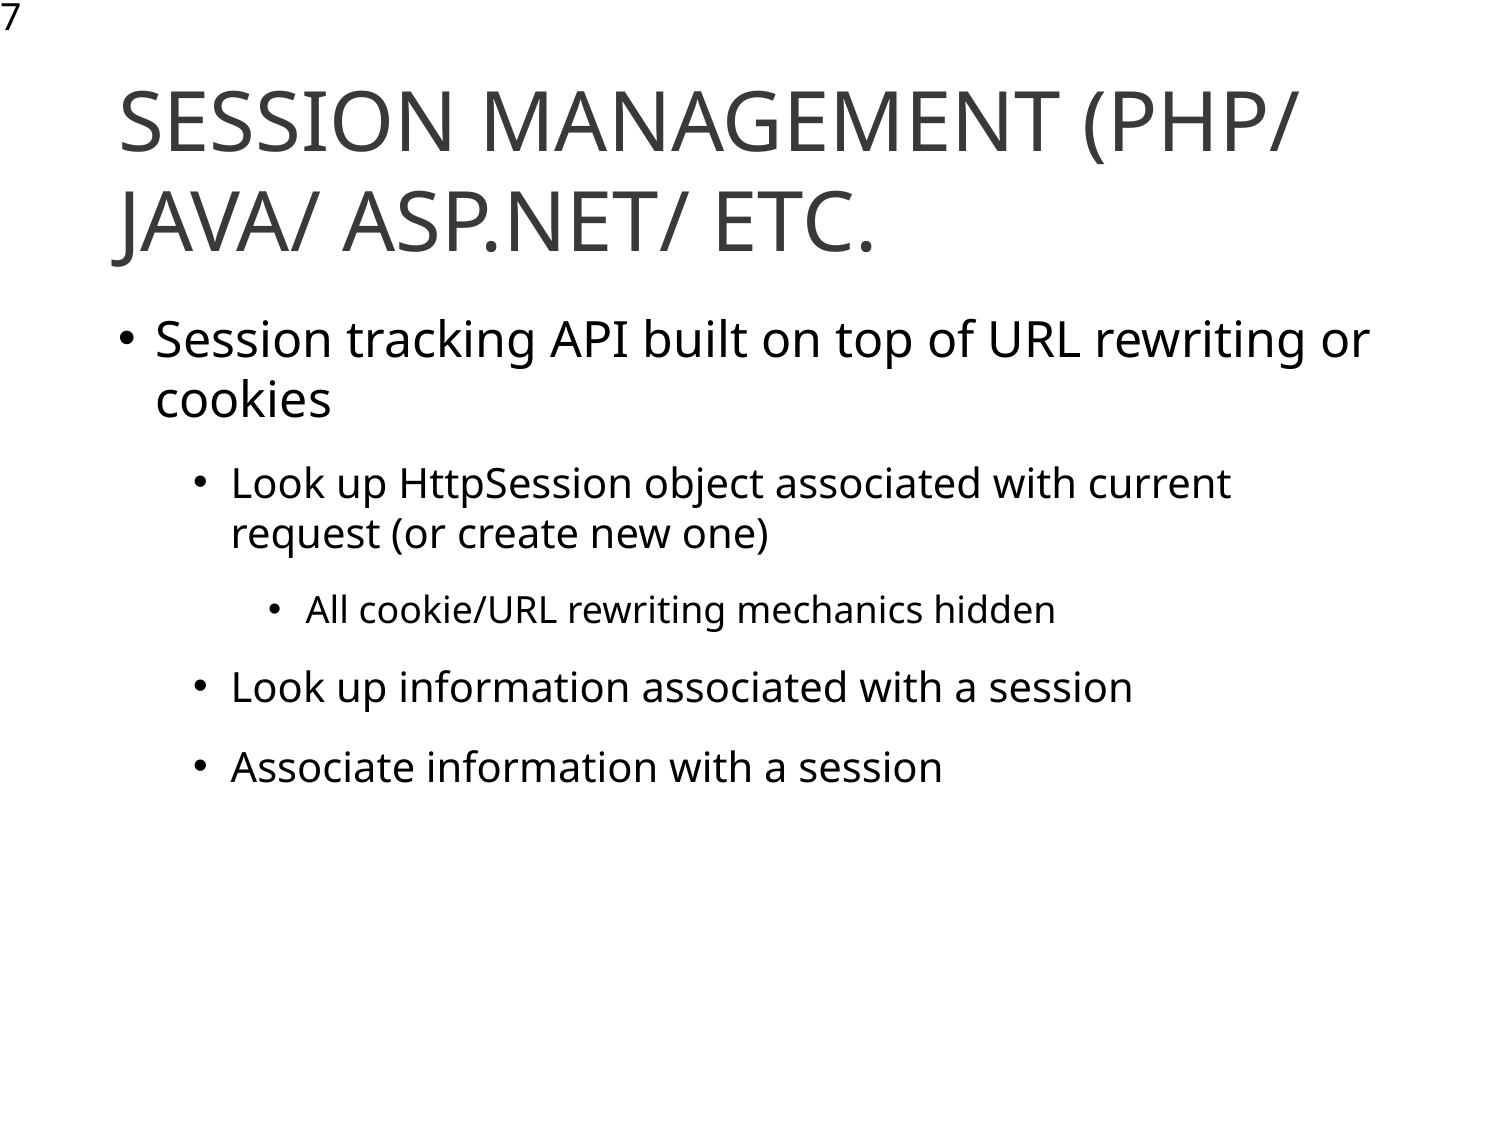

# SESSION MANAGEMENT (PHP/ JAVA/ ASP.NET/ ETC.
Session tracking API built on top of URL rewriting or cookies
Look up HttpSession object associated with current request (or create new one)
All cookie/URL rewriting mechanics hidden
Look up information associated with a session
Associate information with a session